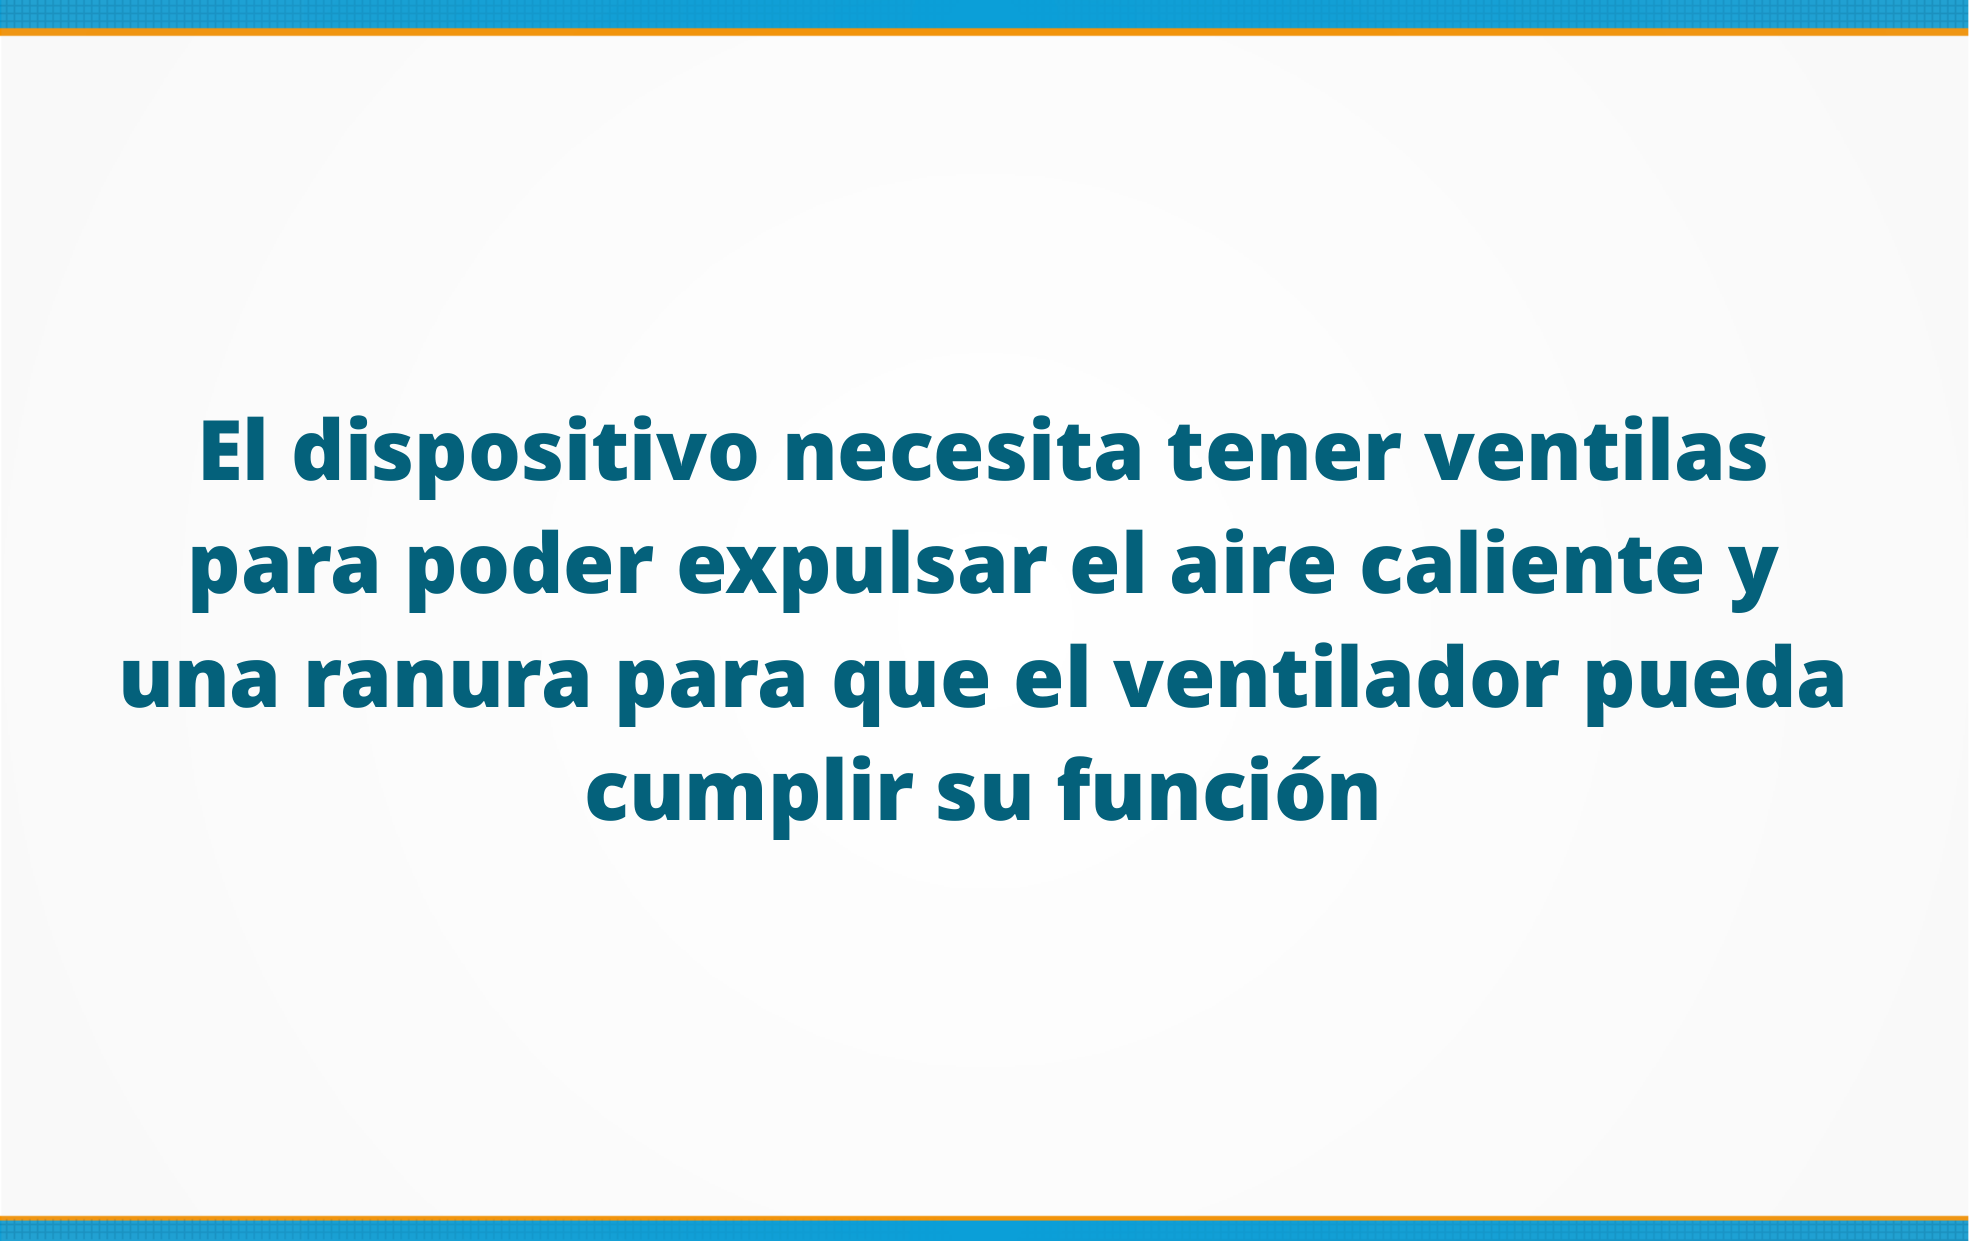

# El dispositivo necesita tener ventilas para poder expulsar el aire caliente y una ranura para que el ventilador pueda cumplir su función